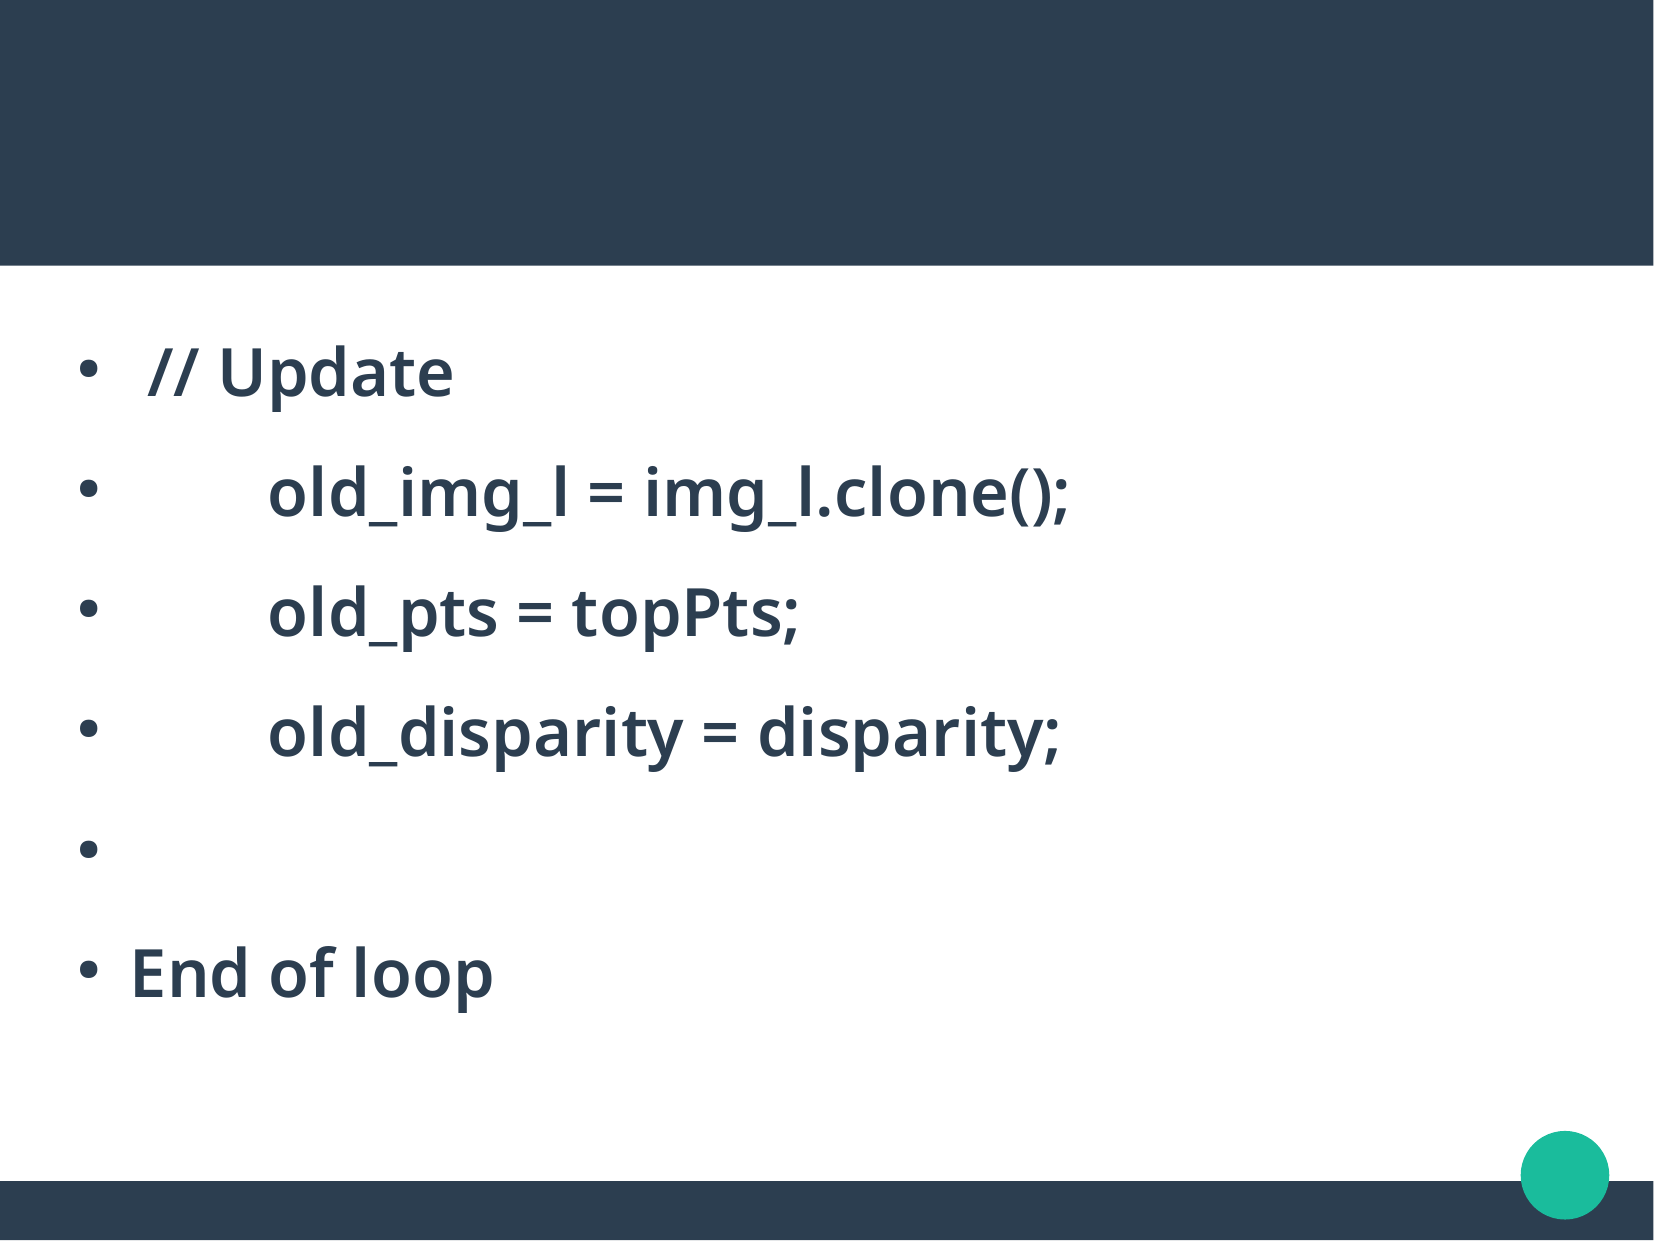

#
 // Update
 old_img_l = img_l.clone();
 old_pts = topPts;
 old_disparity = disparity;
End of loop